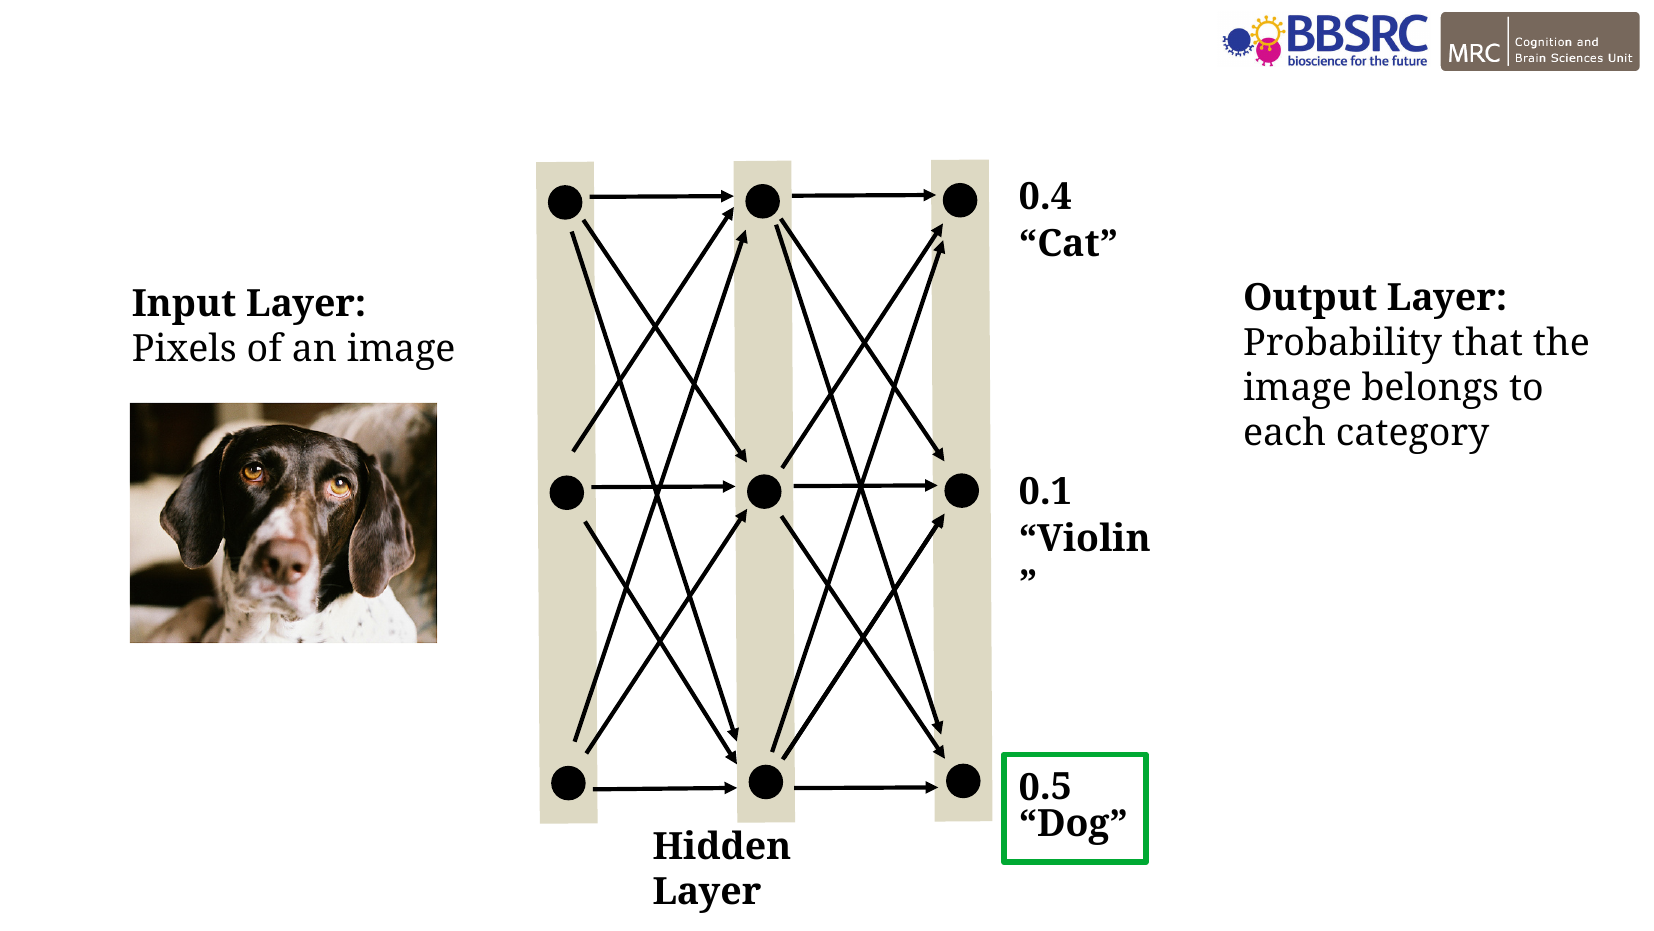

0.4
“Cat”
Output Layer: Probability that the image belongs to each category
Input Layer:
Pixels of an image
0.1
“Violin”
0.5
“Dog”
Hidden Layer